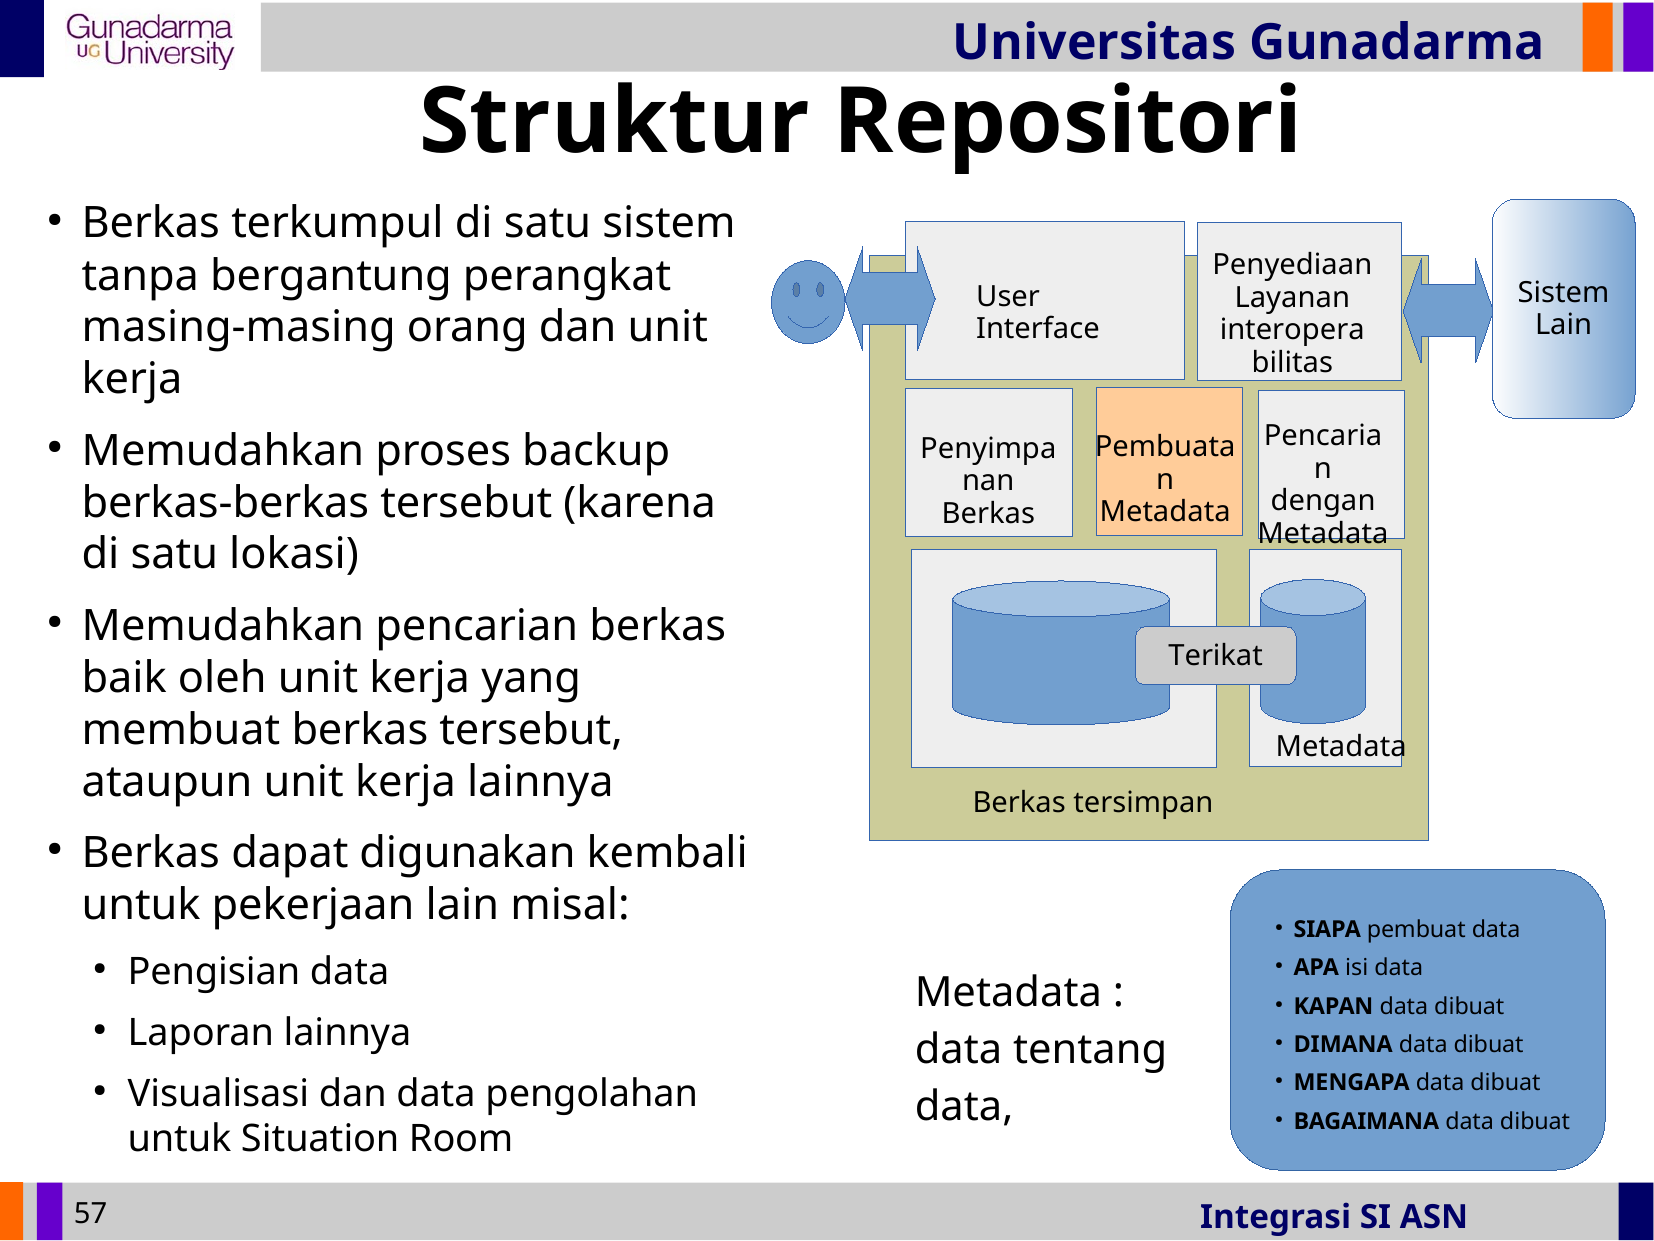

# Struktur Repositori
Berkas terkumpul di satu sistem tanpa bergantung perangkat masing-masing orang dan unit kerja
Memudahkan proses backup berkas-berkas tersebut (karena di satu lokasi)
Memudahkan pencarian berkas baik oleh unit kerja yang membuat berkas tersebut, ataupun unit kerja lainnya
Berkas dapat digunakan kembali untuk pekerjaan lain misal:
Pengisian data
Laporan lainnya
Visualisasi dan data pengolahan untuk Situation Room
Sistem
Lain
Penyediaan
Layanan
interoperabilitas
User Interface
Pencarian
dengan
Metadata
Pembuatan
Metadata
Penyimpanan
Berkas
Terikat
Metadata
Berkas tersimpan
SIAPA pembuat data
APA isi data
KAPAN data dibuat
DIMANA data dibuat
MENGAPA data dibuat
BAGAIMANA data dibuat
Metadata : data tentang data,